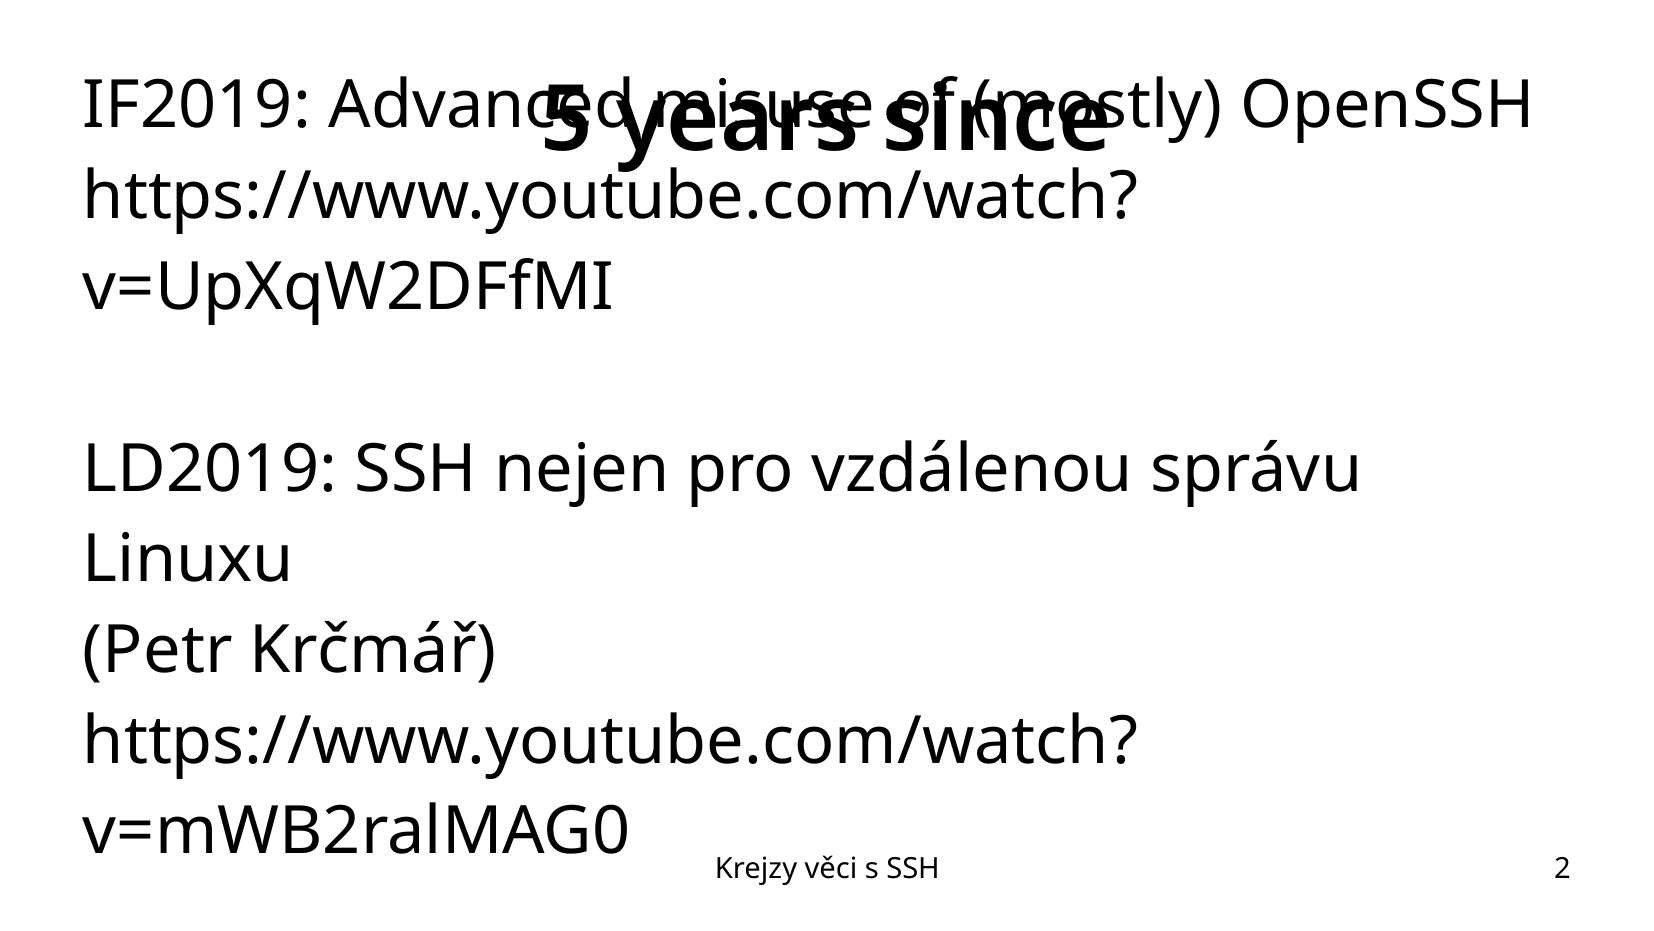

# 5 years since
IF2019: Advanced misuse of (mostly) OpenSSH
https://www.youtube.com/watch?v=UpXqW2DFfMI
LD2019: SSH nejen pro vzdálenou správu Linuxu
(Petr Krčmář)
https://www.youtube.com/watch?v=mWB2ralMAG0
Krejzy věci s SSH
2